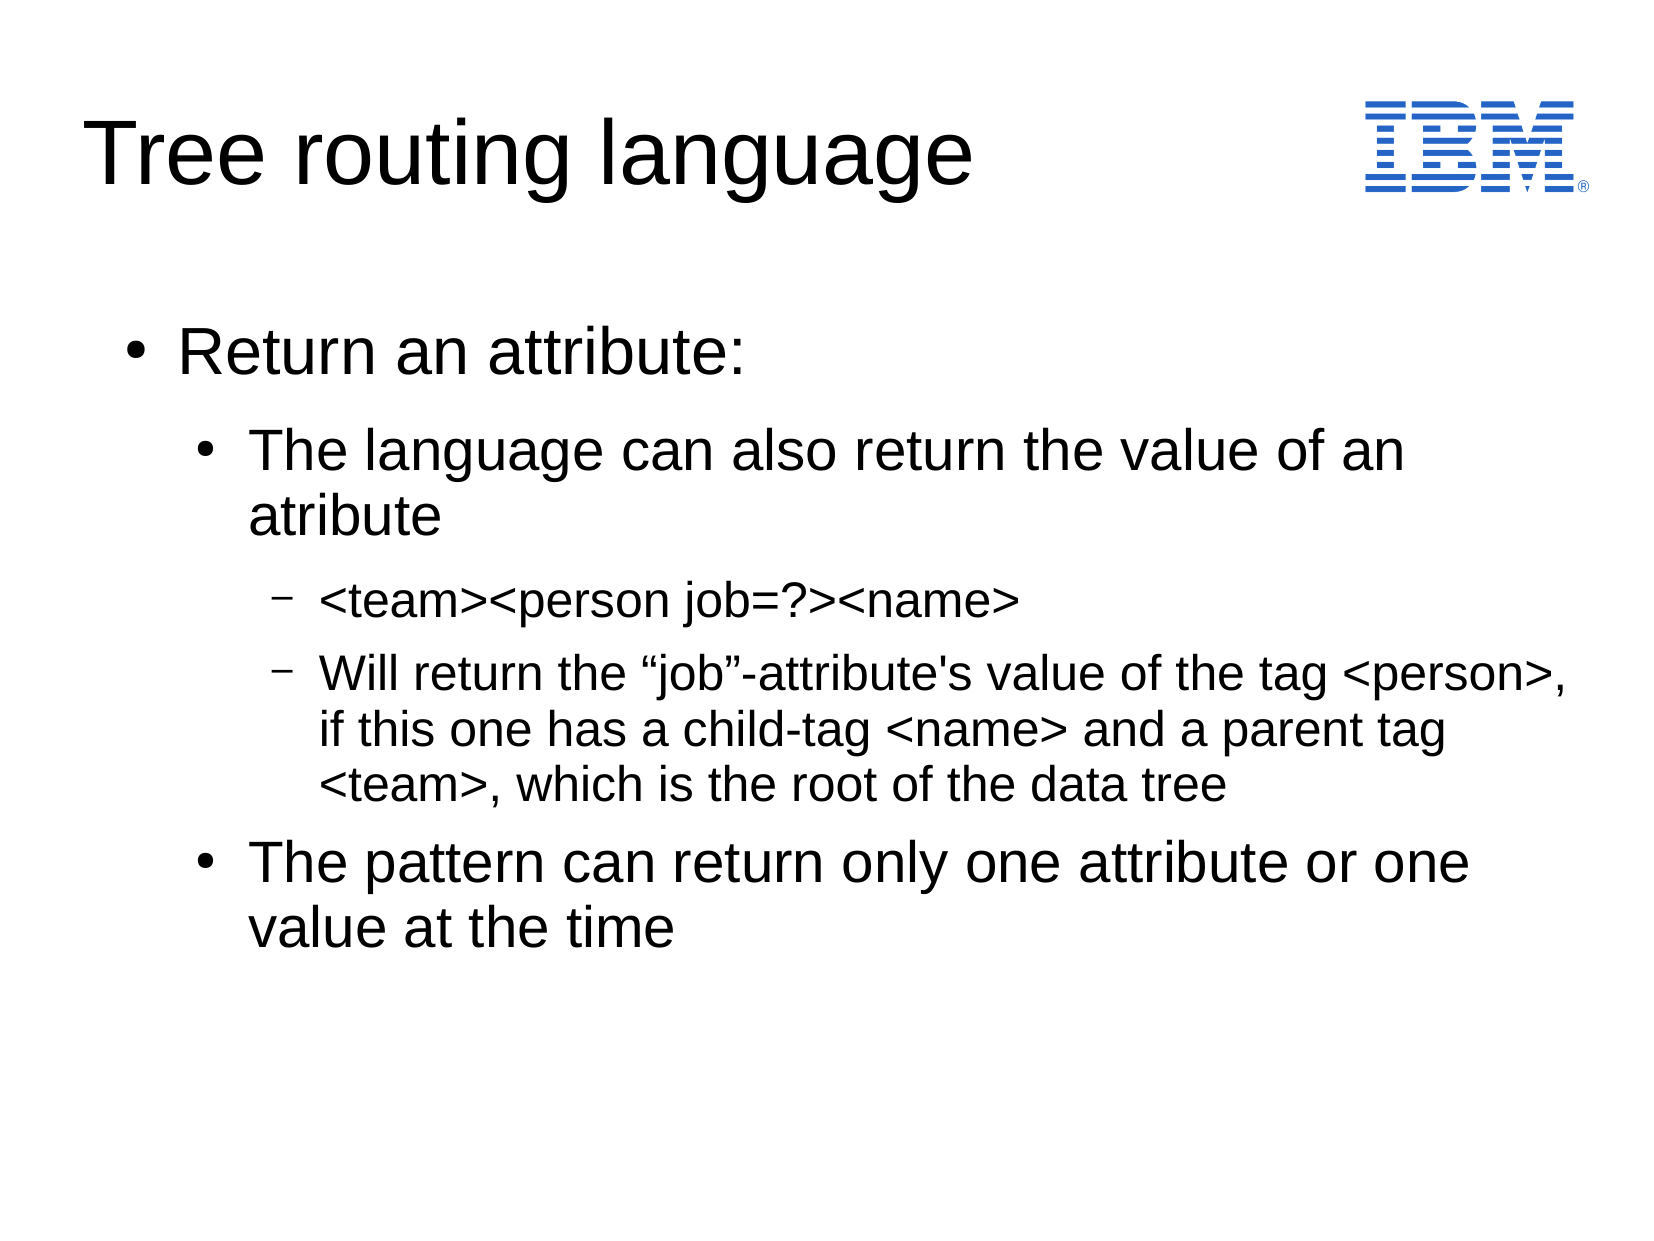

# Tree routing language
Return an attribute:
The language can also return the value of an atribute
<team><person job=?><name>
Will return the “job”-attribute's value of the tag <person>, if this one has a child-tag <name> and a parent tag <team>, which is the root of the data tree
The pattern can return only one attribute or one value at the time